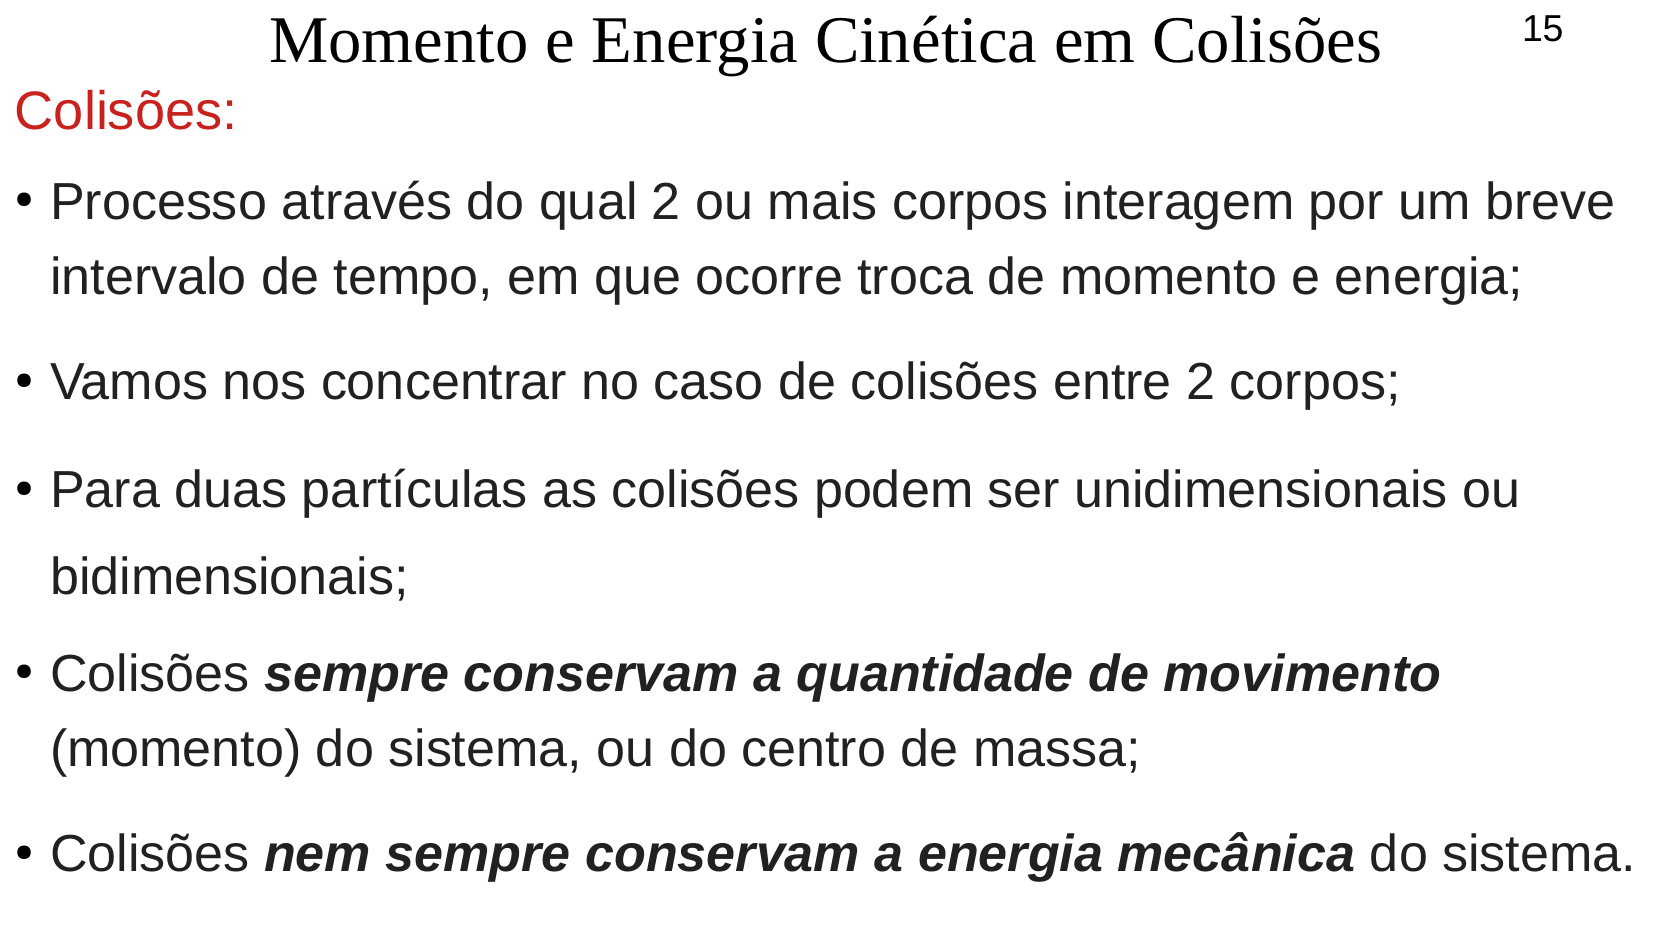

Momento e Energia Cinética em Colisões
Colisões:
Processo através do qual 2 ou mais corpos interagem por um breve intervalo de tempo, em que ocorre troca de momento e energia;
Vamos nos concentrar no caso de colisões entre 2 corpos;
Para duas partículas as colisões podem ser unidimensionais ou bidimensionais;
Colisões sempre conservam a quantidade de movimento (momento) do sistema, ou do centro de massa;
Colisões nem sempre conservam a energia mecânica do sistema.